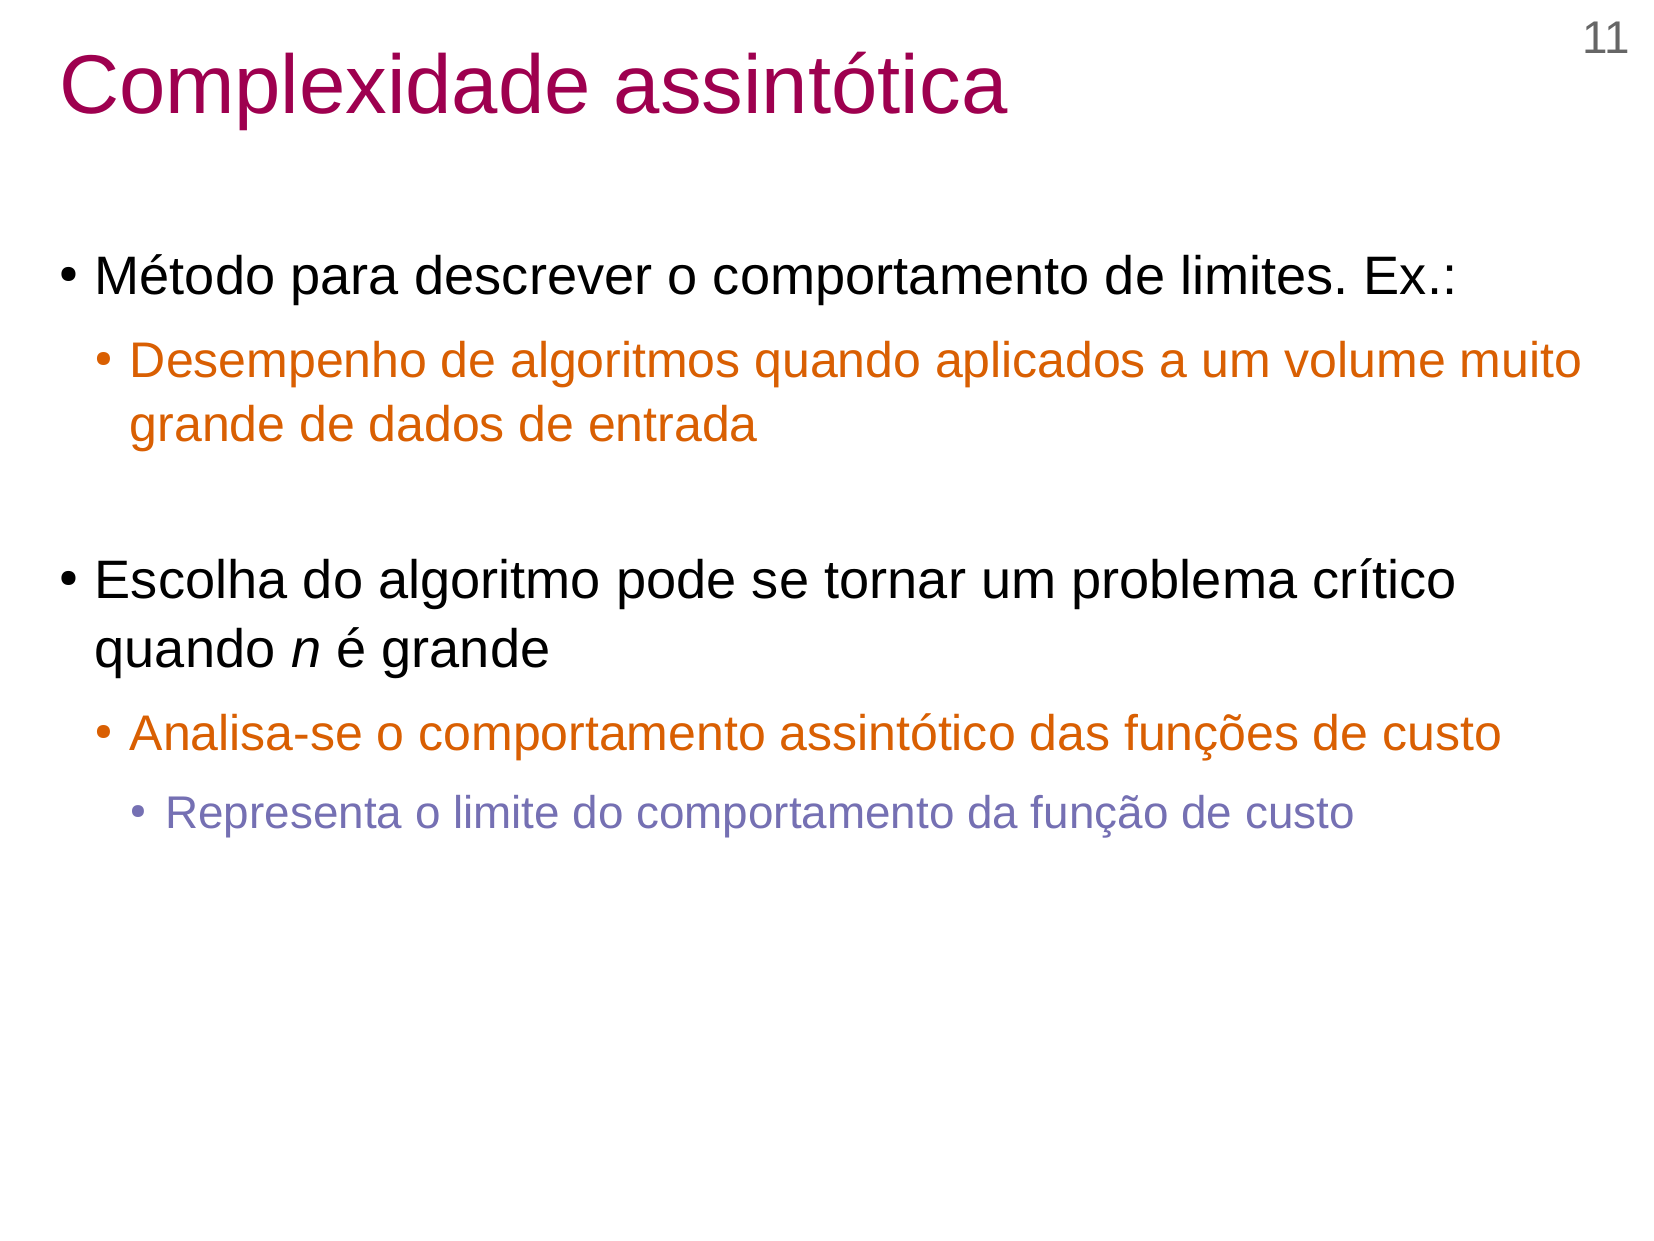

11
# Complexidade assintótica
Método para descrever o comportamento de limites. Ex.:
Desempenho de algoritmos quando aplicados a um volume muito grande de dados de entrada
Escolha do algoritmo pode se tornar um problema crítico quando n é grande
Analisa-se o comportamento assintótico das funções de custo
Representa o limite do comportamento da função de custo